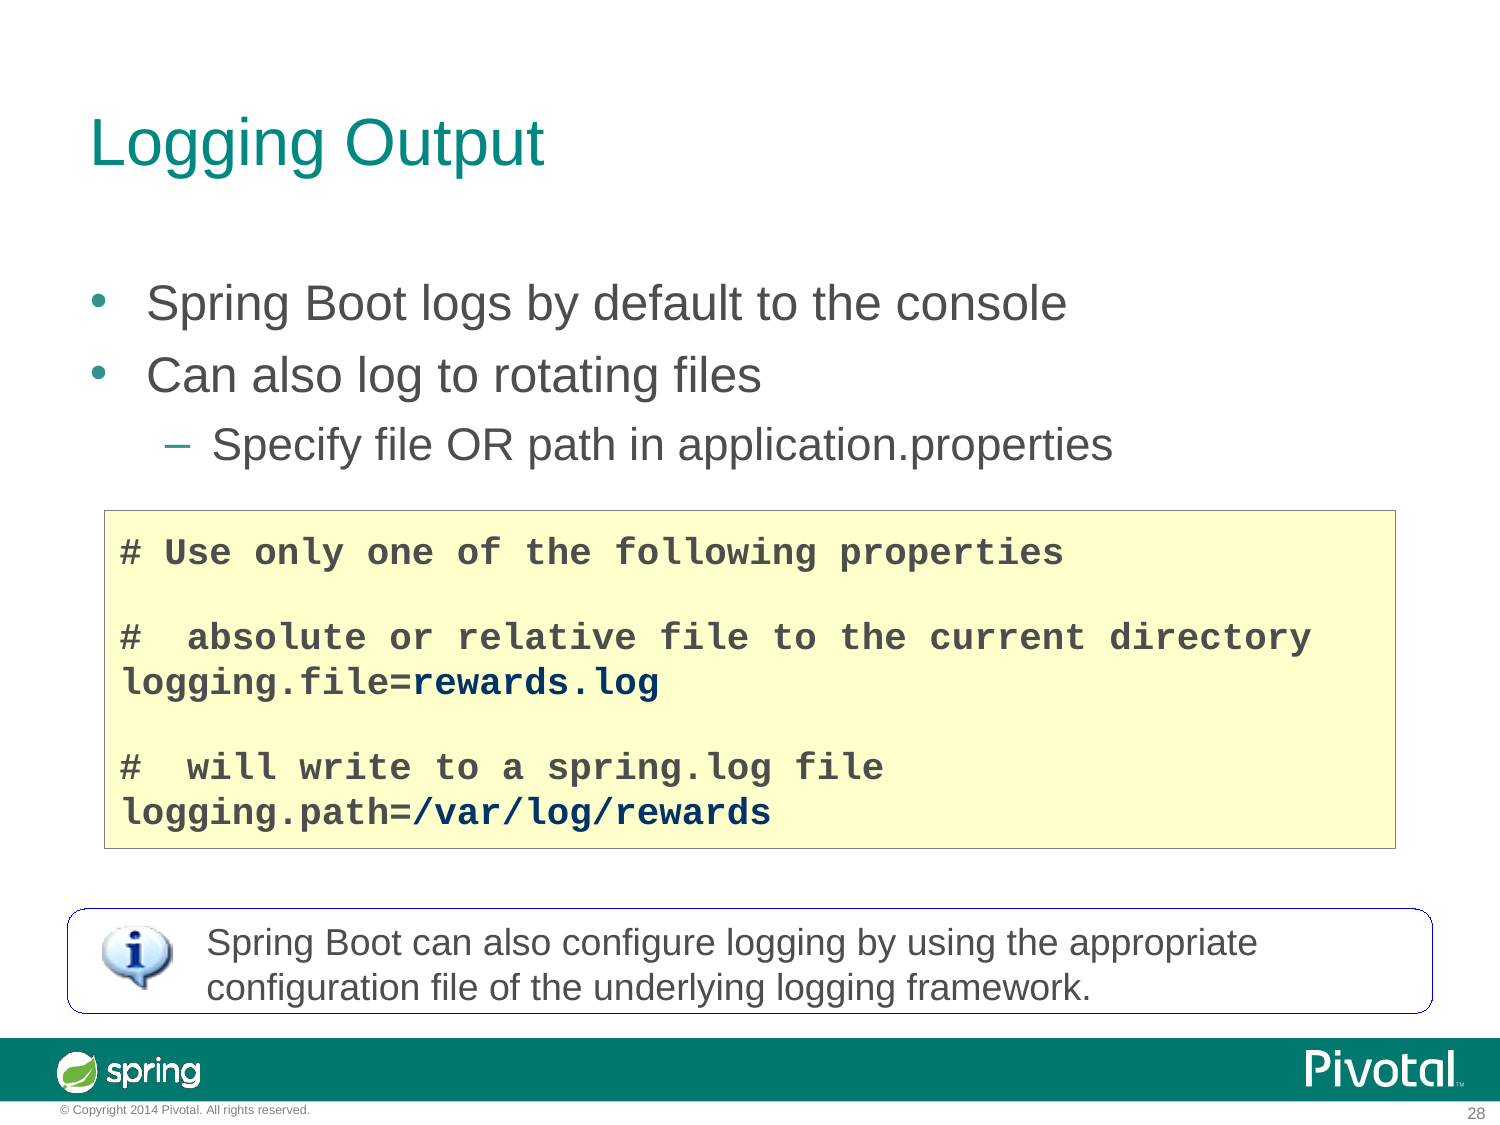

# Logging Output
Spring Boot logs by default to the console
Can also log to rotating files
Specify file OR path in application.properties
# Use only one of the following properties
# absolute or relative file to the current directory
logging.file=rewards.log
# will write to a spring.log file
logging.path=/var/log/rewards
Spring Boot can also configure logging by using the appropriate configuration file of the underlying logging framework.